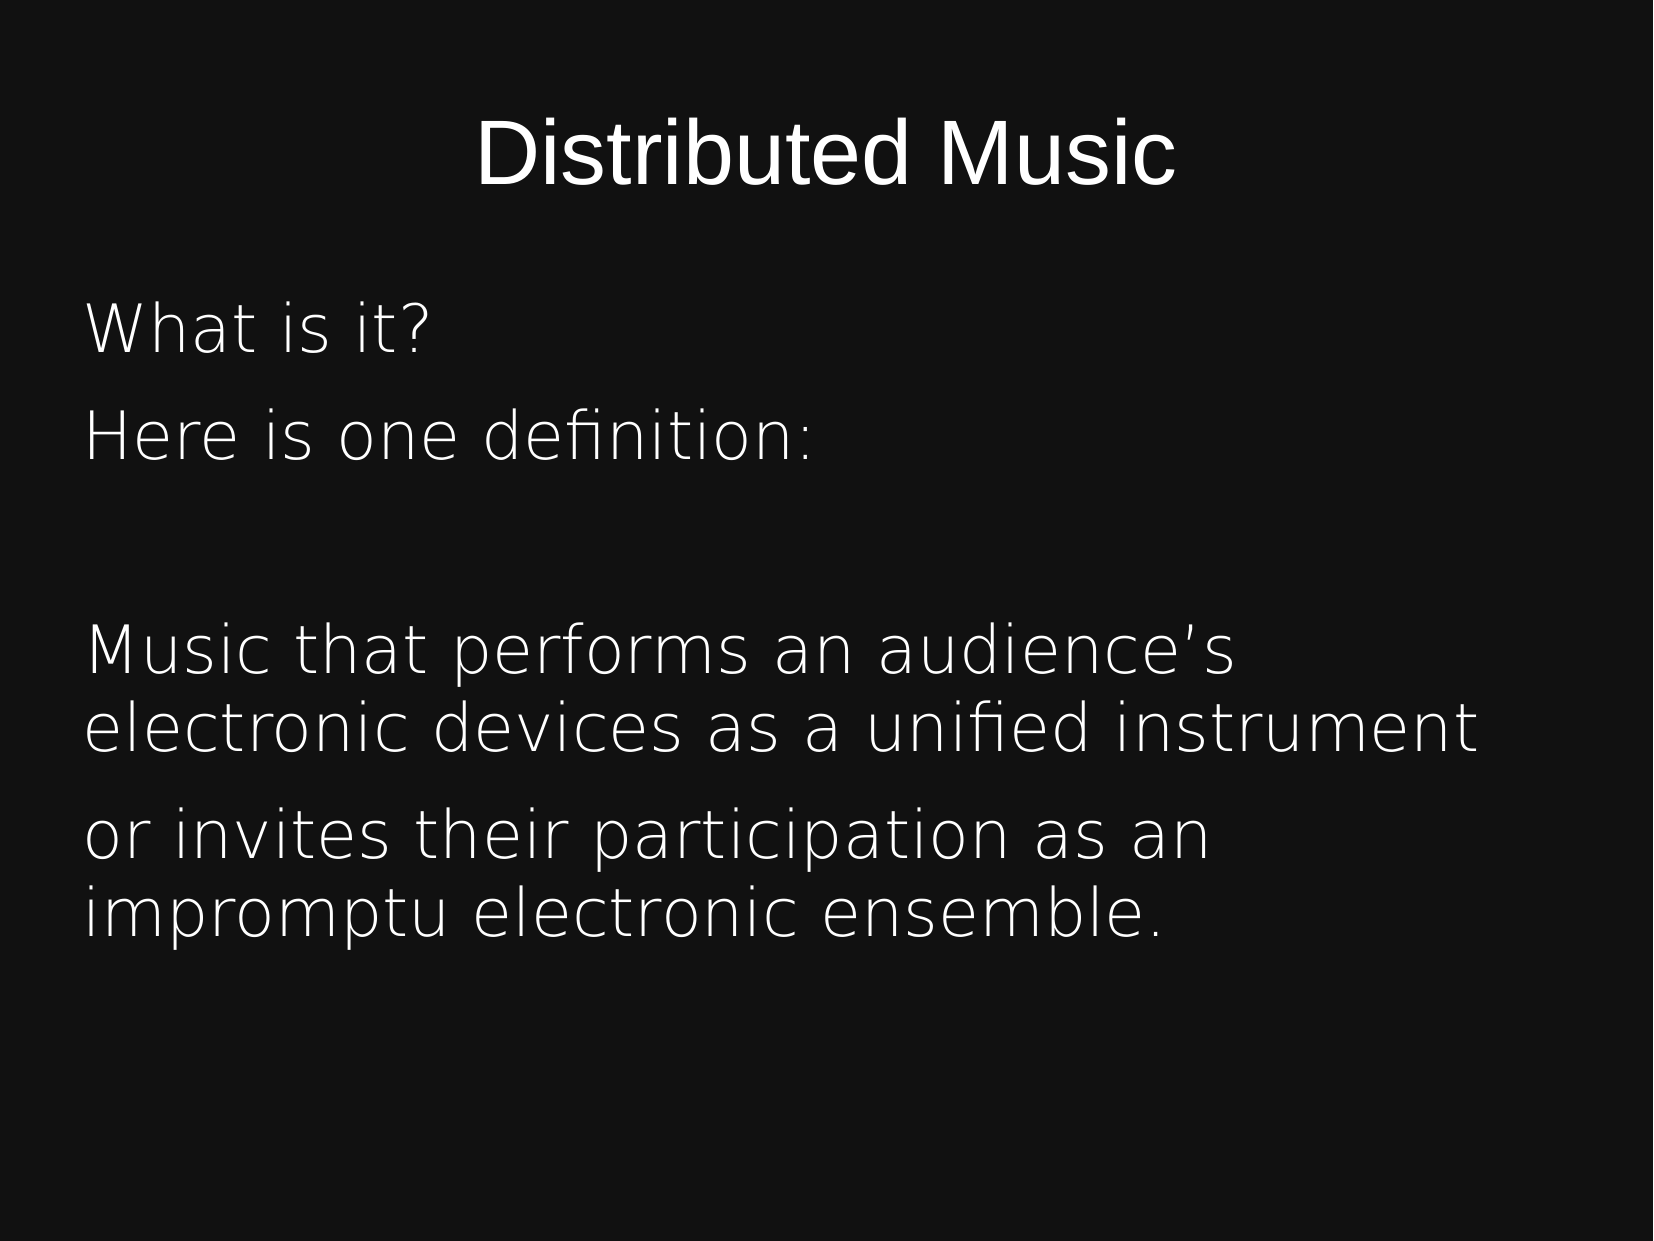

# Distributed Music
What is it?
Here is one definition:
Music that performs an audience’s electronic devices as a unified instrument
or invites their participation as an impromptu electronic ensemble.